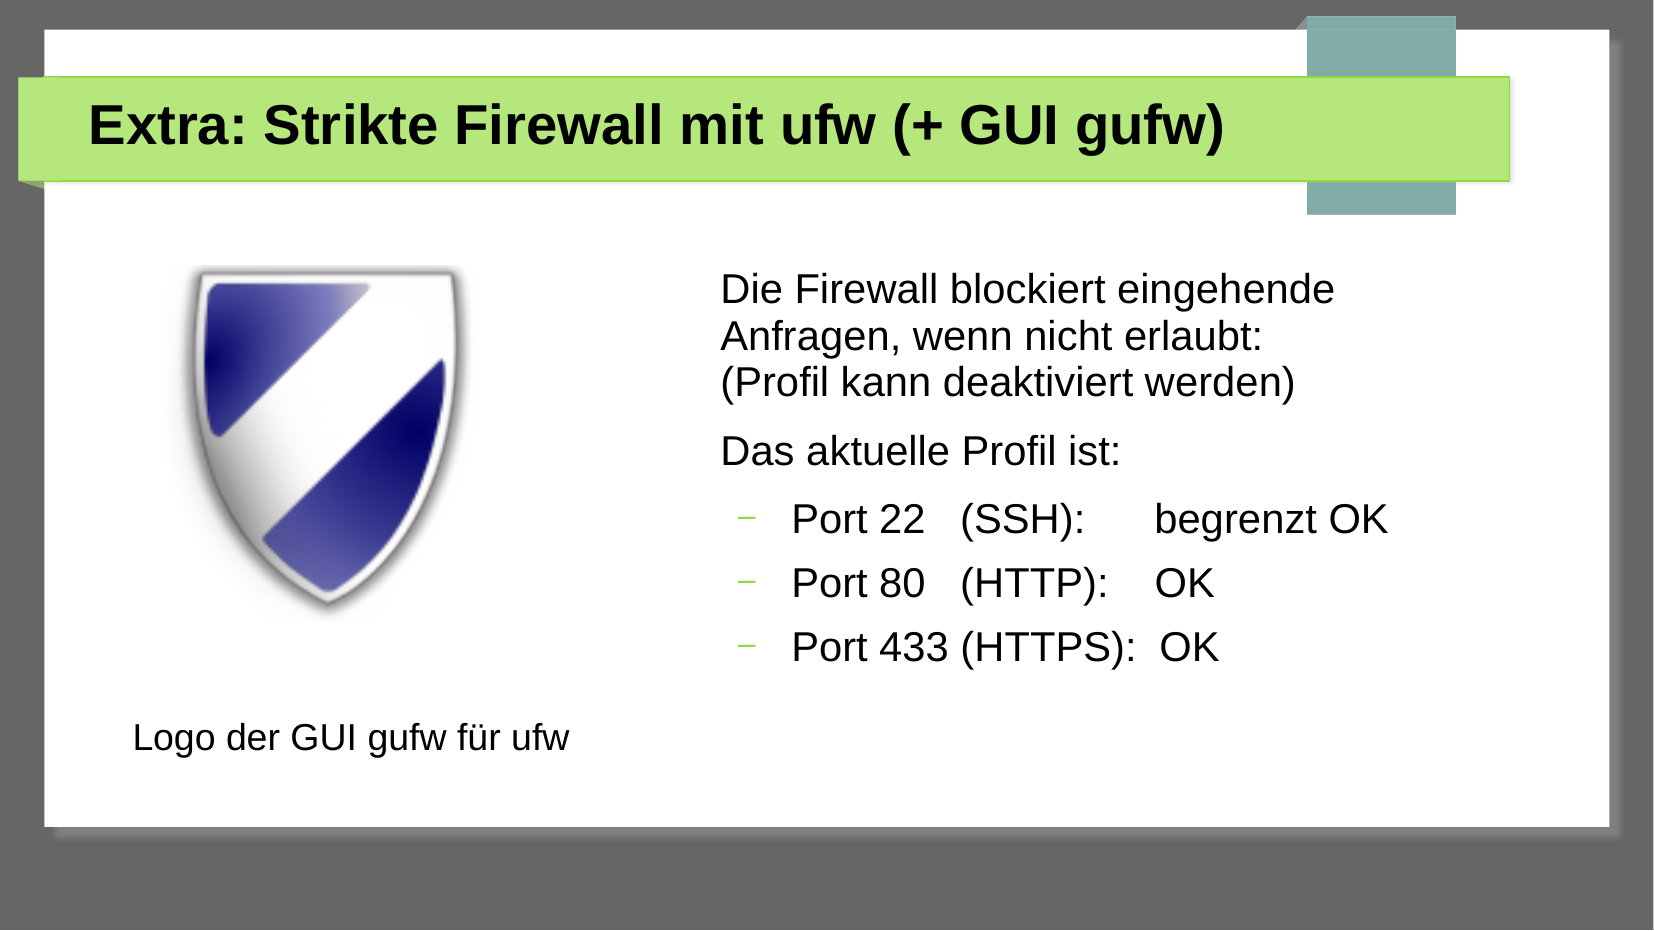

# Extra: Strikte Firewall mit ufw (+ GUI gufw)
Die Firewall blockiert eingehende Anfragen, wenn nicht erlaubt:
(Profil kann deaktiviert werden)
Das aktuelle Profil ist:
Port 22 (SSH): begrenzt OK
Port 80 (HTTP): OK
Port 433 (HTTPS): OK
Logo der GUI gufw für ufw